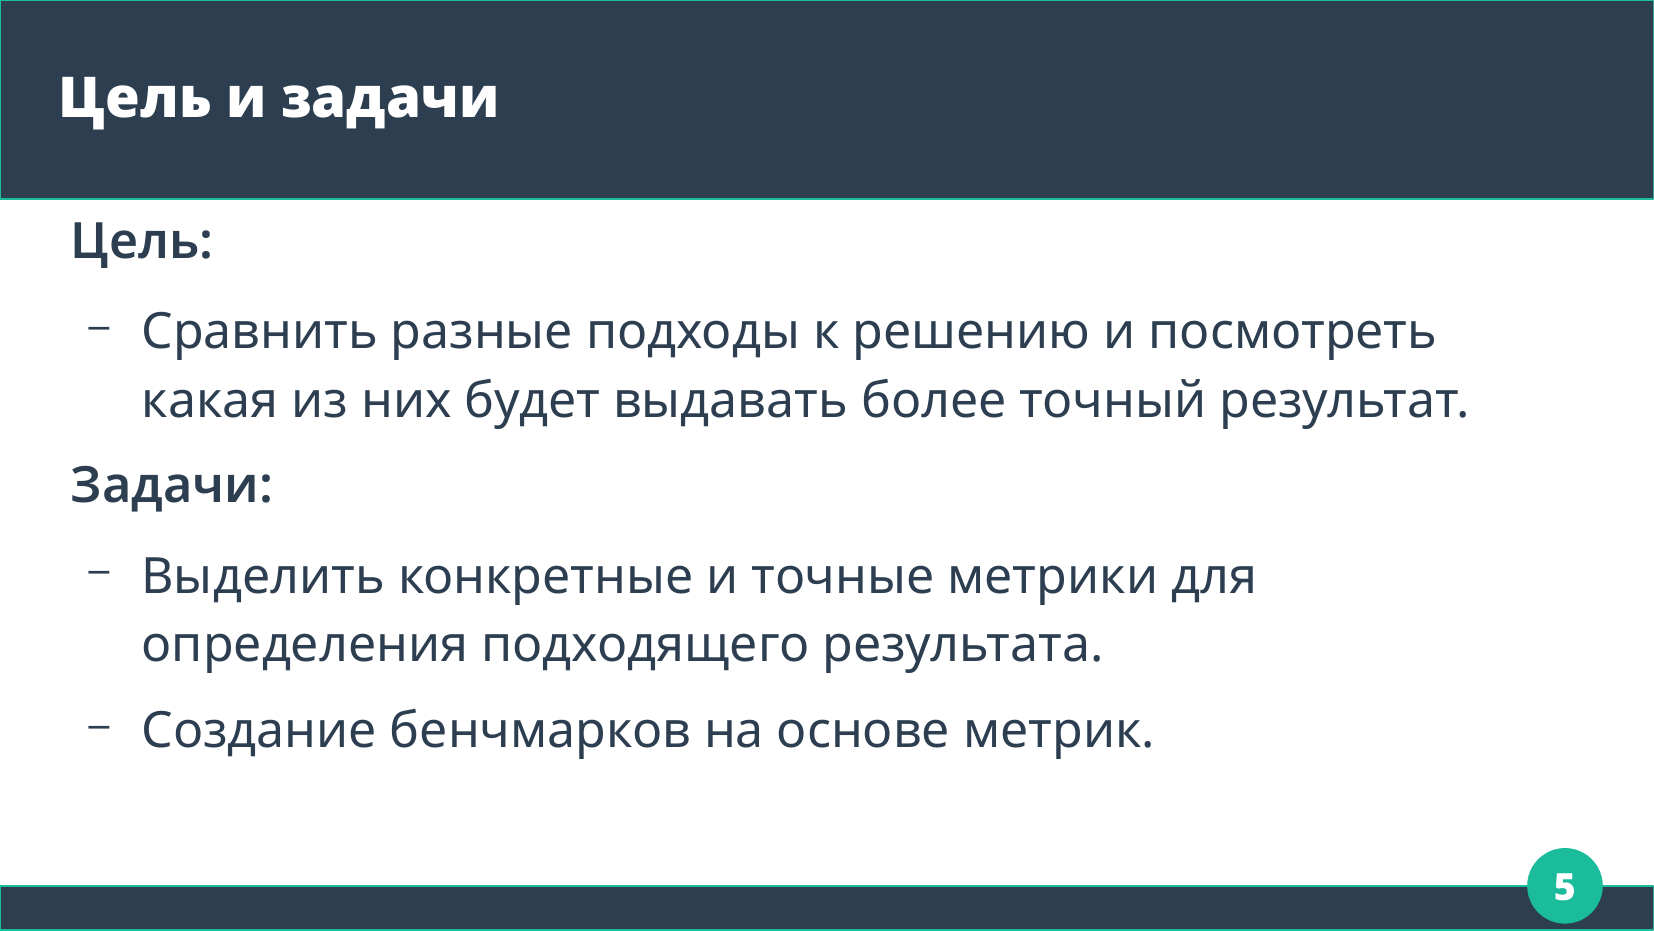

# Цель и задачи
Цель:
Сравнить разные подходы к решению и посмотреть какая из них будет выдавать более точный результат.
Задачи:
Выделить конкретные и точные метрики для определения подходящего результата.
Создание бенчмарков на основе метрик.
5